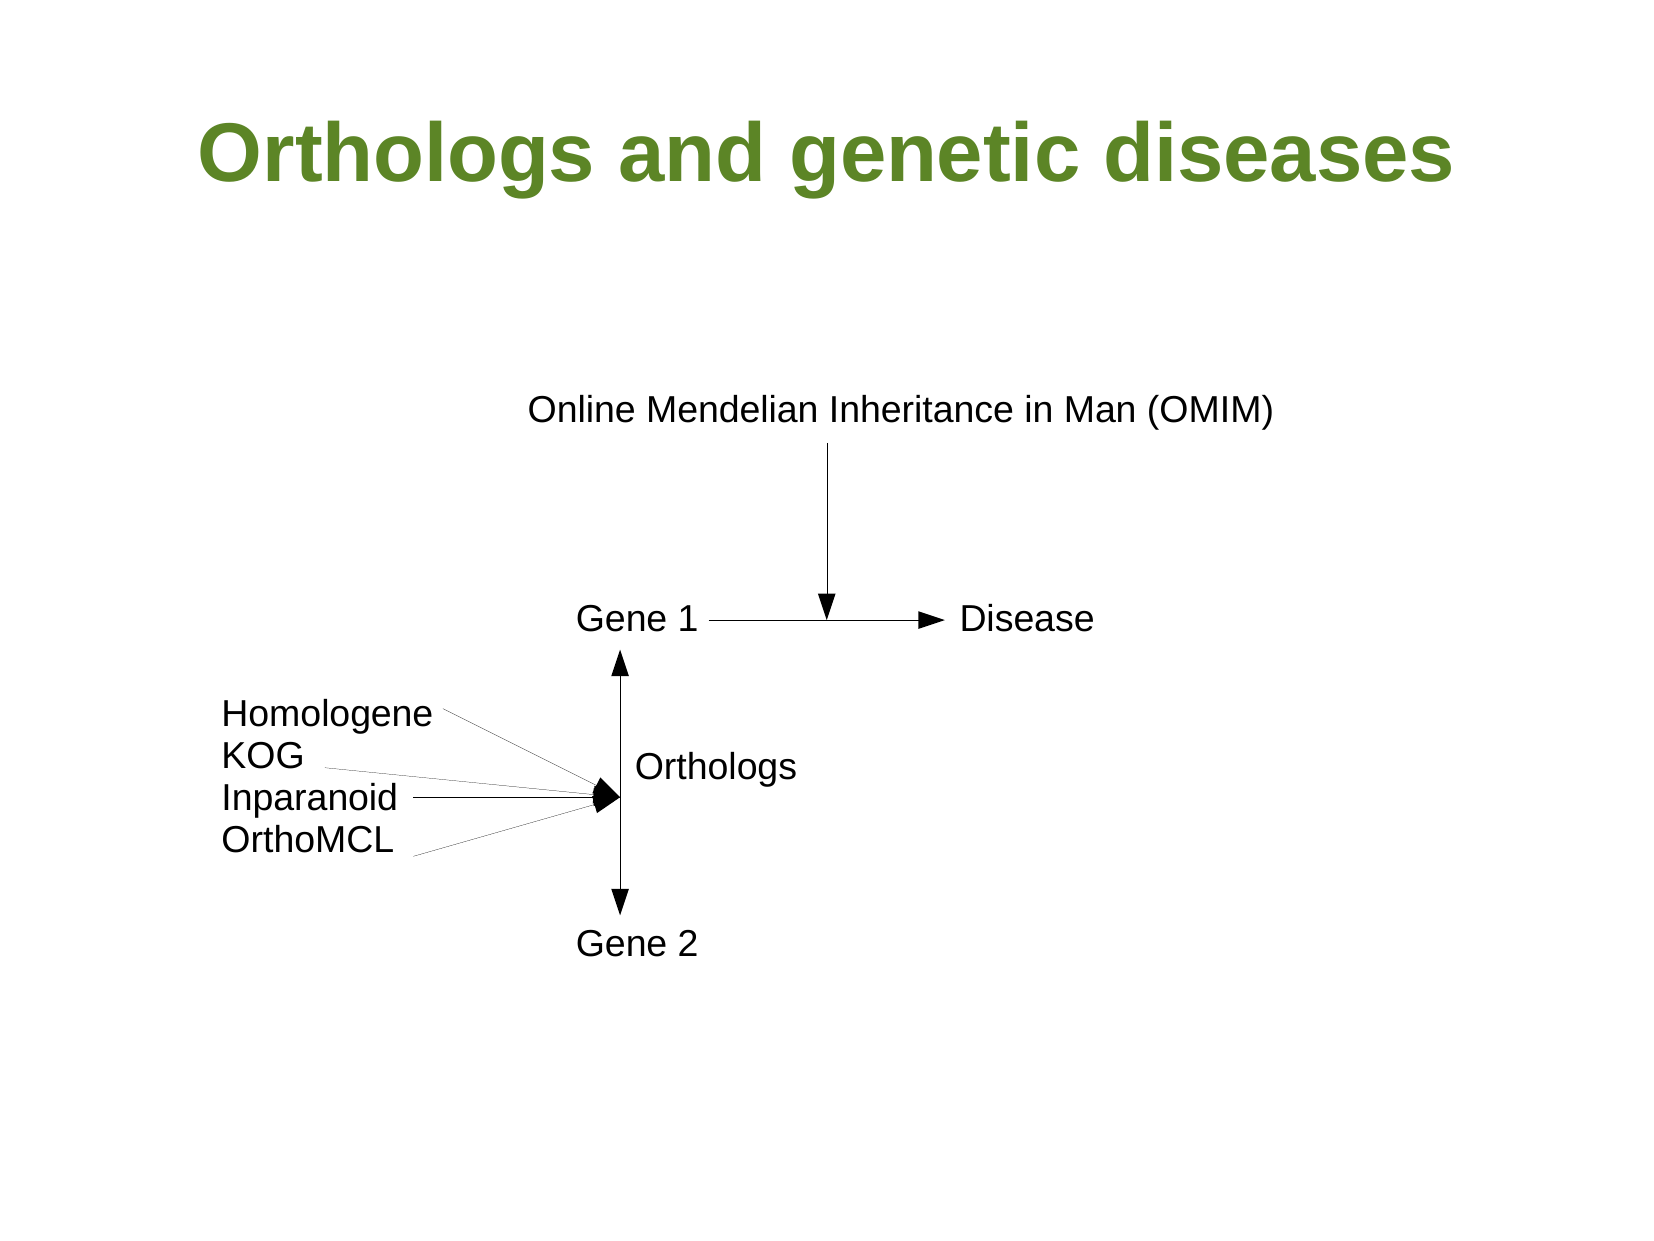

# Orthologs and genetic diseases
Online Mendelian Inheritance in Man (OMIM)
Gene 1
Disease
Homologene
KOG
Inparanoid
OrthoMCL
Orthologs
Gene 2